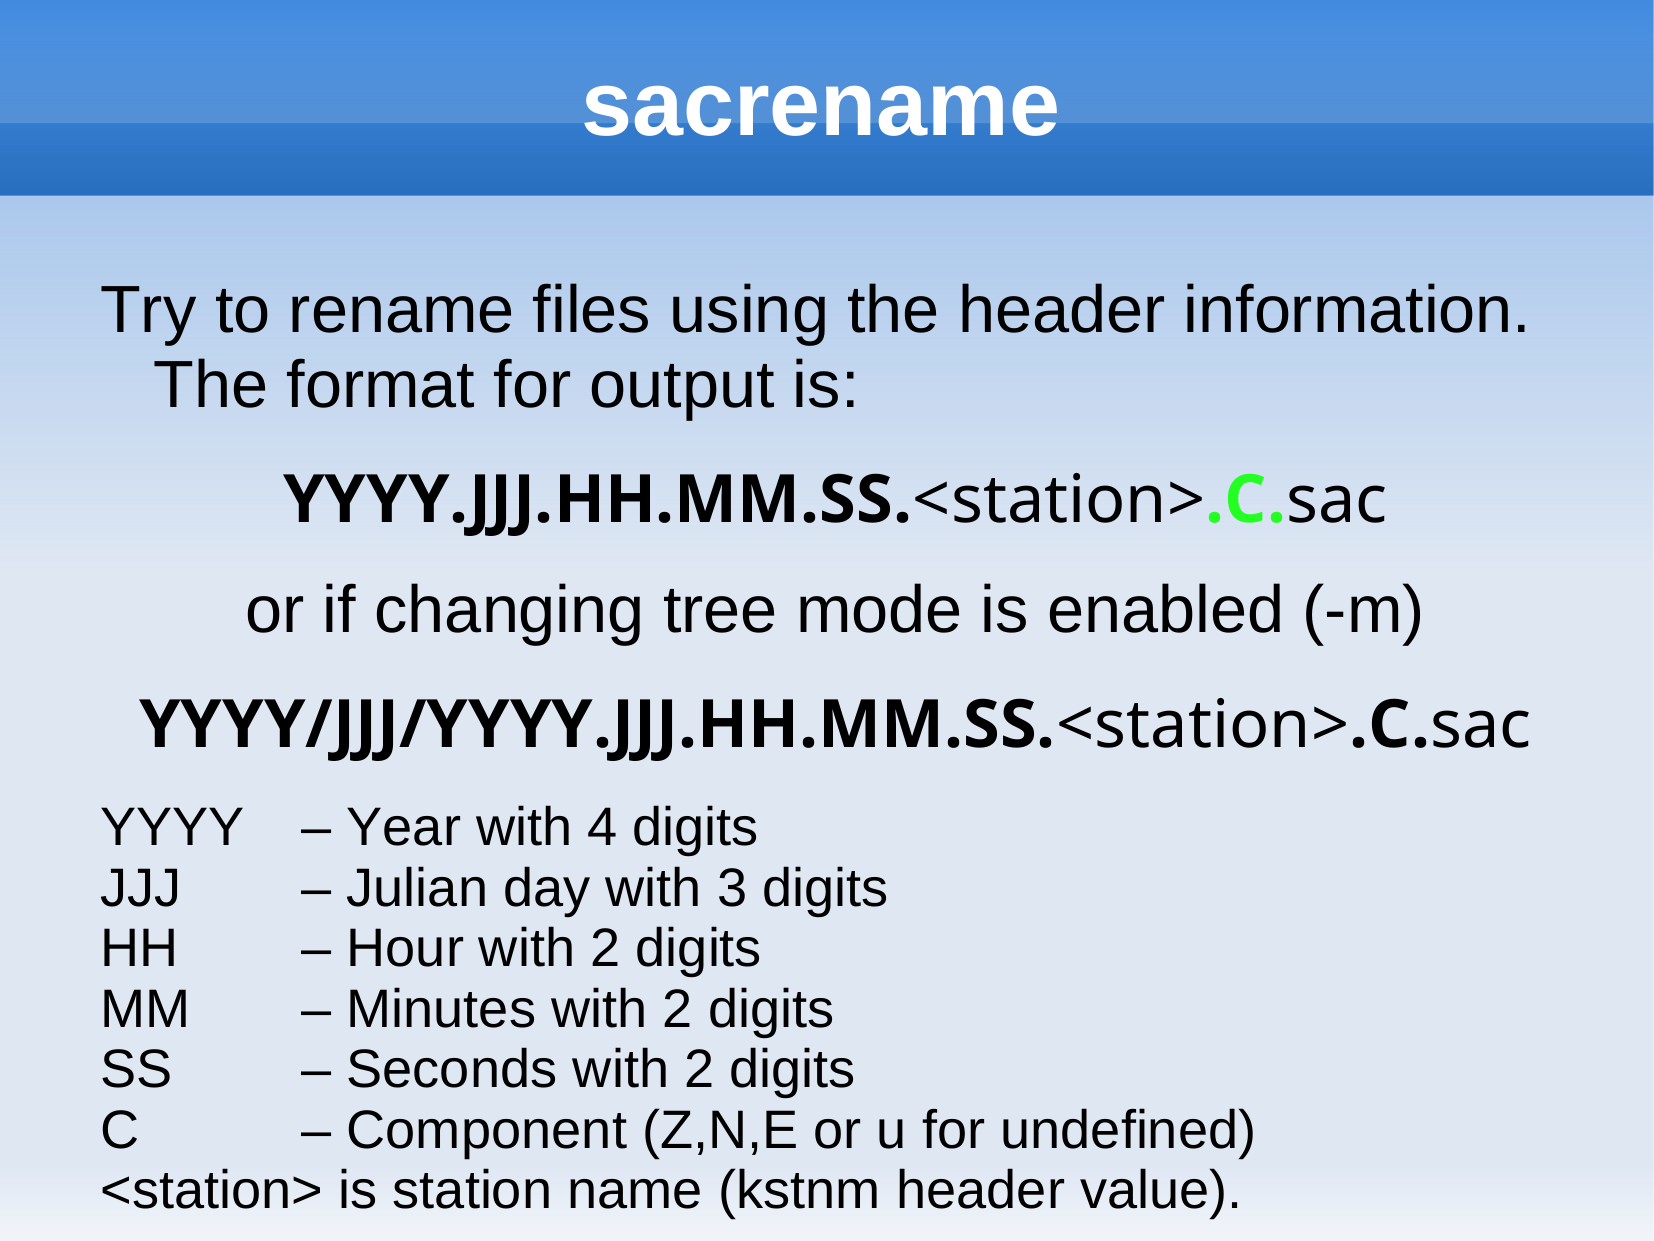

# sacrename
Try to rename files using the header information. The format for output is:
YYYY.JJJ.HH.MM.SS.<station>.C.sac
or if changing tree mode is enabled (-m)
YYYY/JJJ/YYYY.JJJ.HH.MM.SS.<station>.C.sac
YYYY	– Year with 4 digits
JJJ		– Julian day with 3 digits
HH		– Hour with 2 digits
MM		– Minutes with 2 digits
SS		– Seconds with 2 digits
C		– Component (Z,N,E or u for undefined)
<station> is station name (kstnm header value).